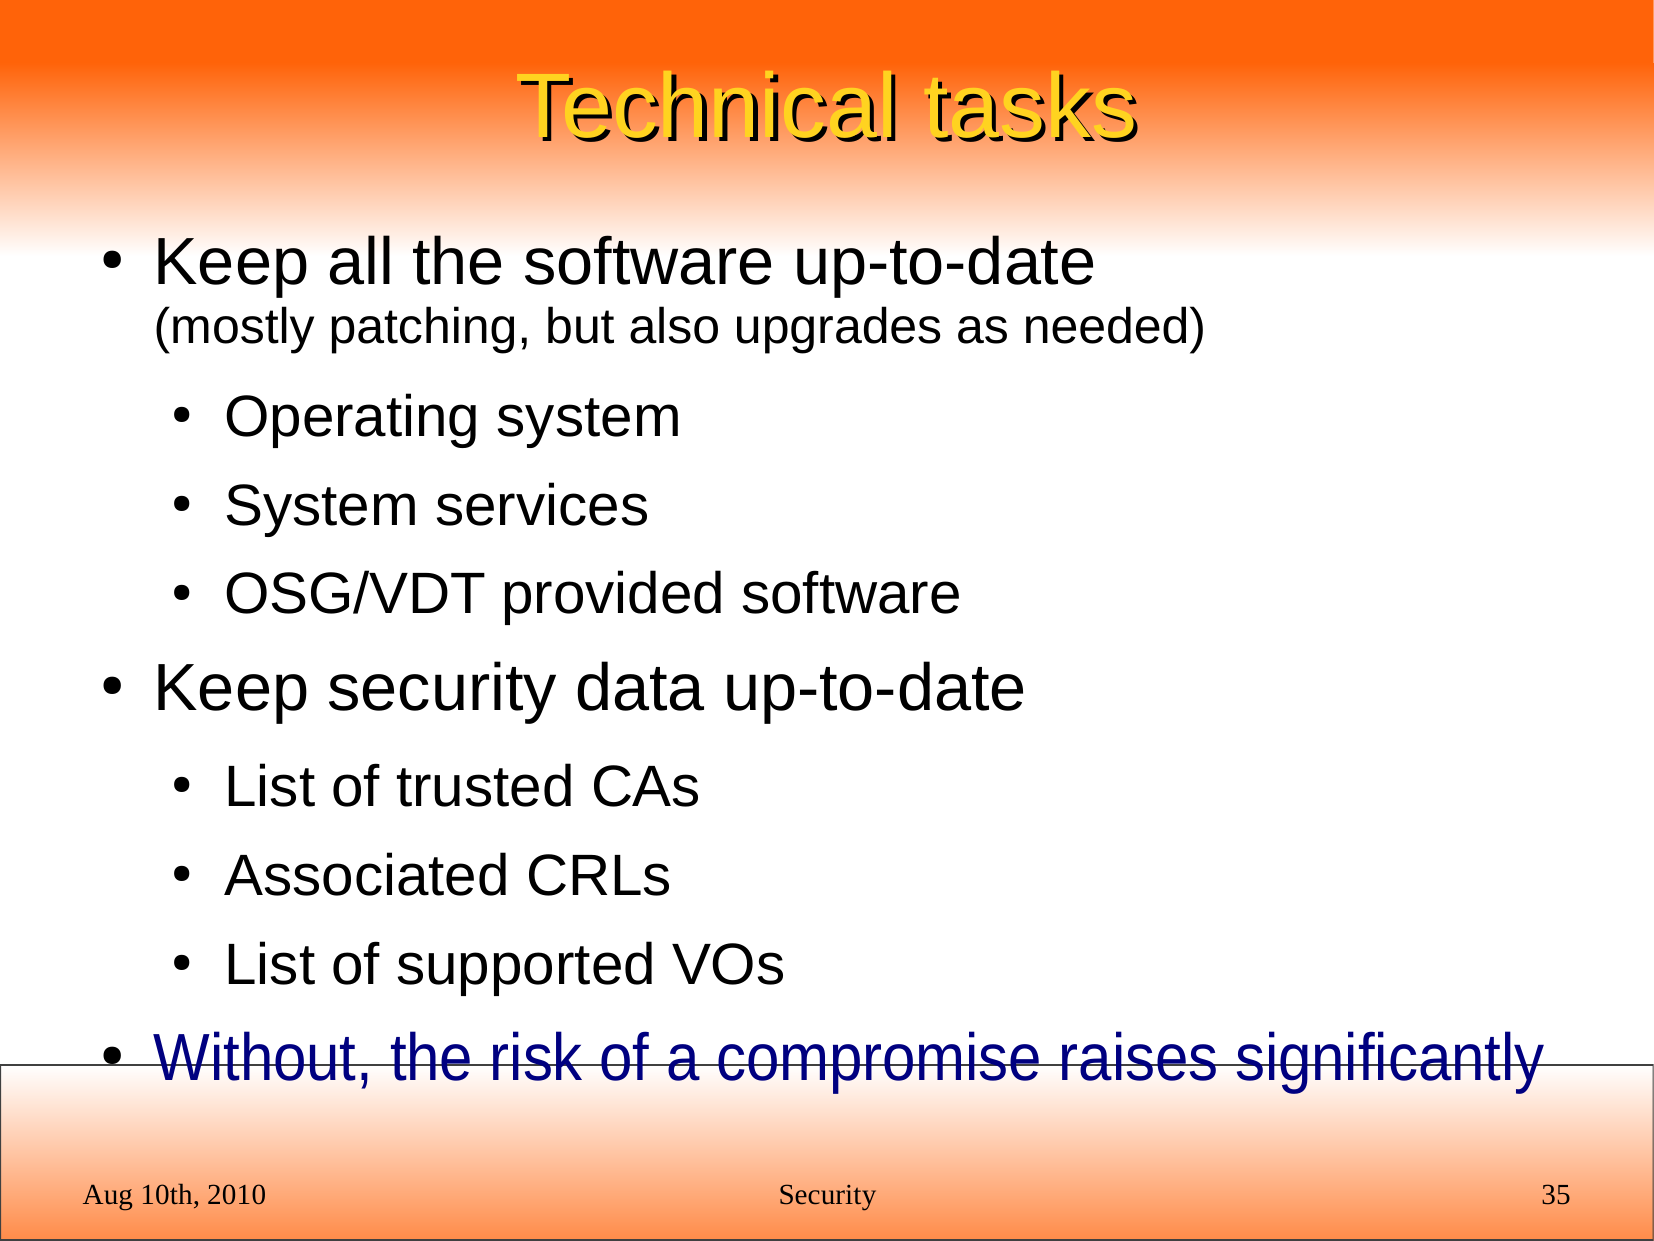

# Technical tasks
Keep all the software up-to-date
(mostly patching, but also upgrades as needed)
Operating system
System services
OSG/VDT provided software
Keep security data up-to-date
List of trusted CAs
Associated CRLs
List of supported VOs
Without, the risk of a compromise raises significantly
Aug 10th, 2010
Security
35